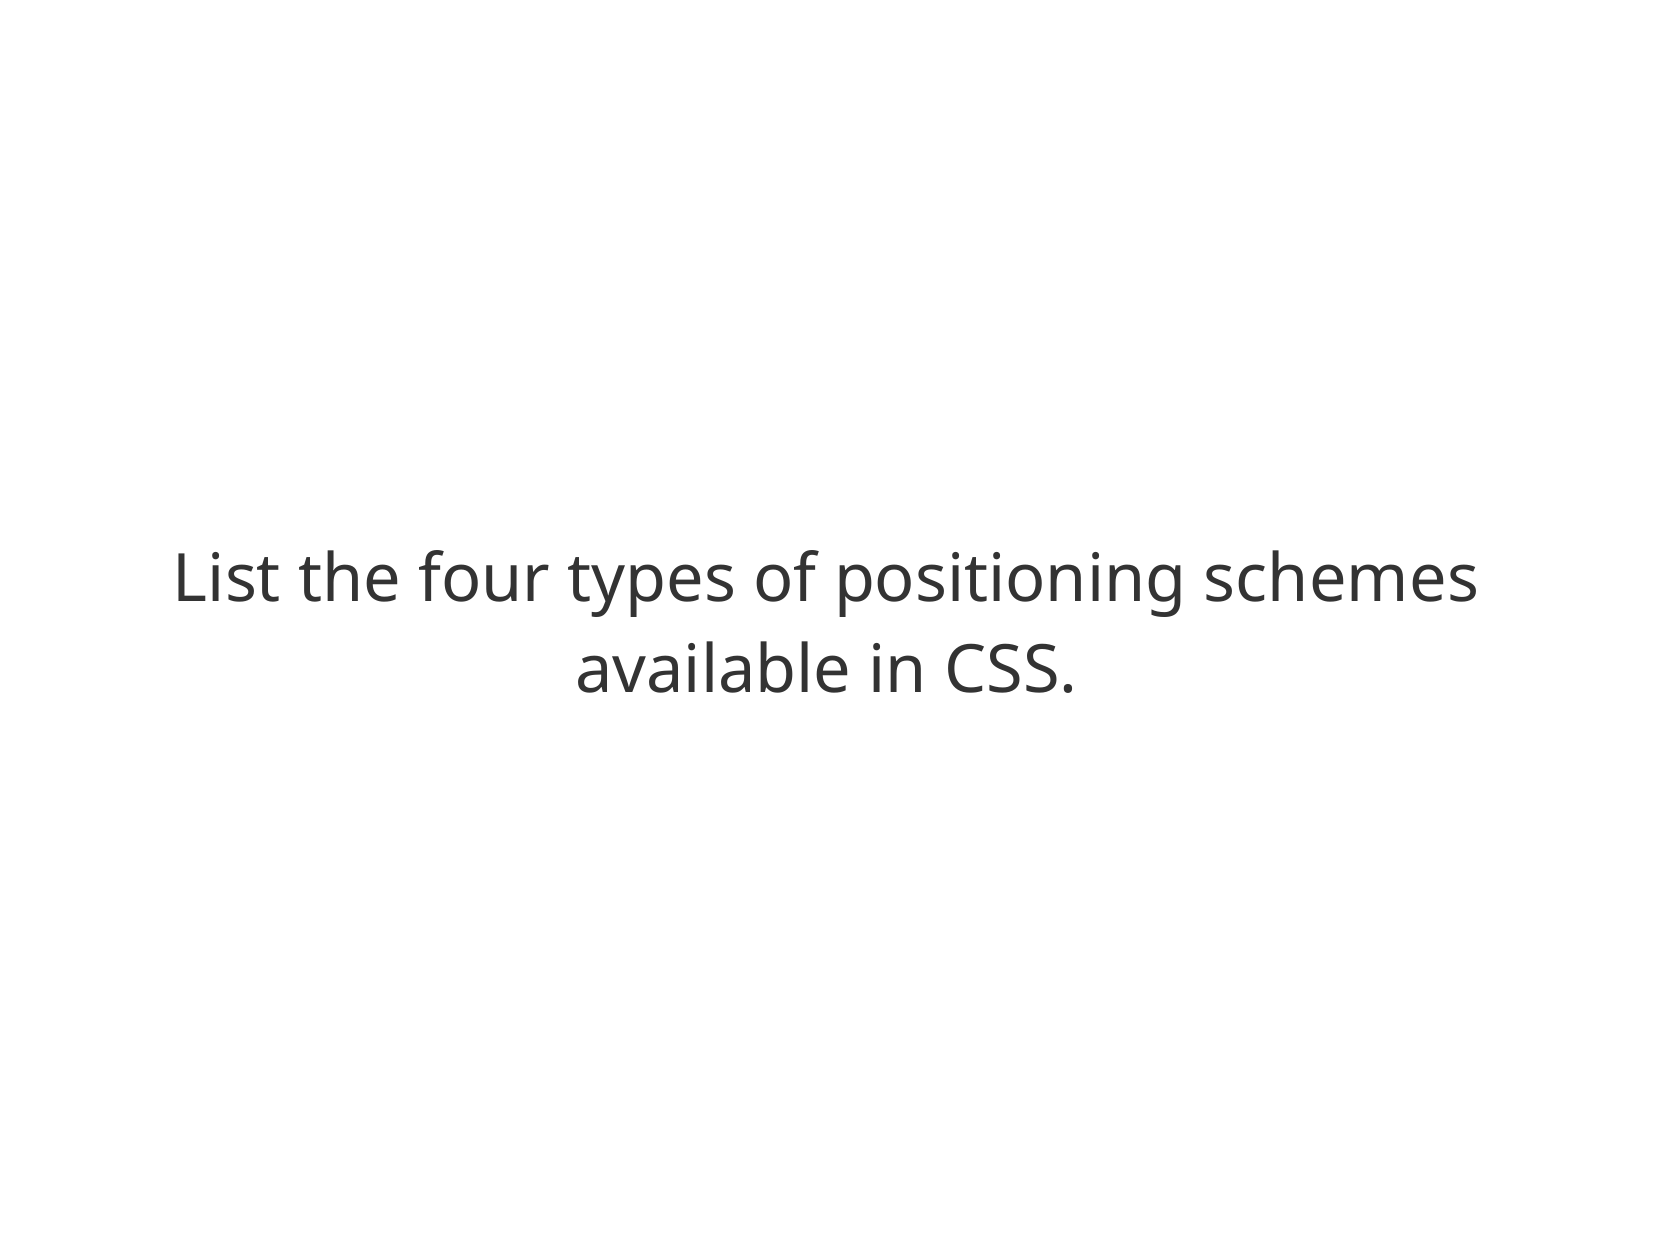

# List the four types of positioning schemes available in CSS.